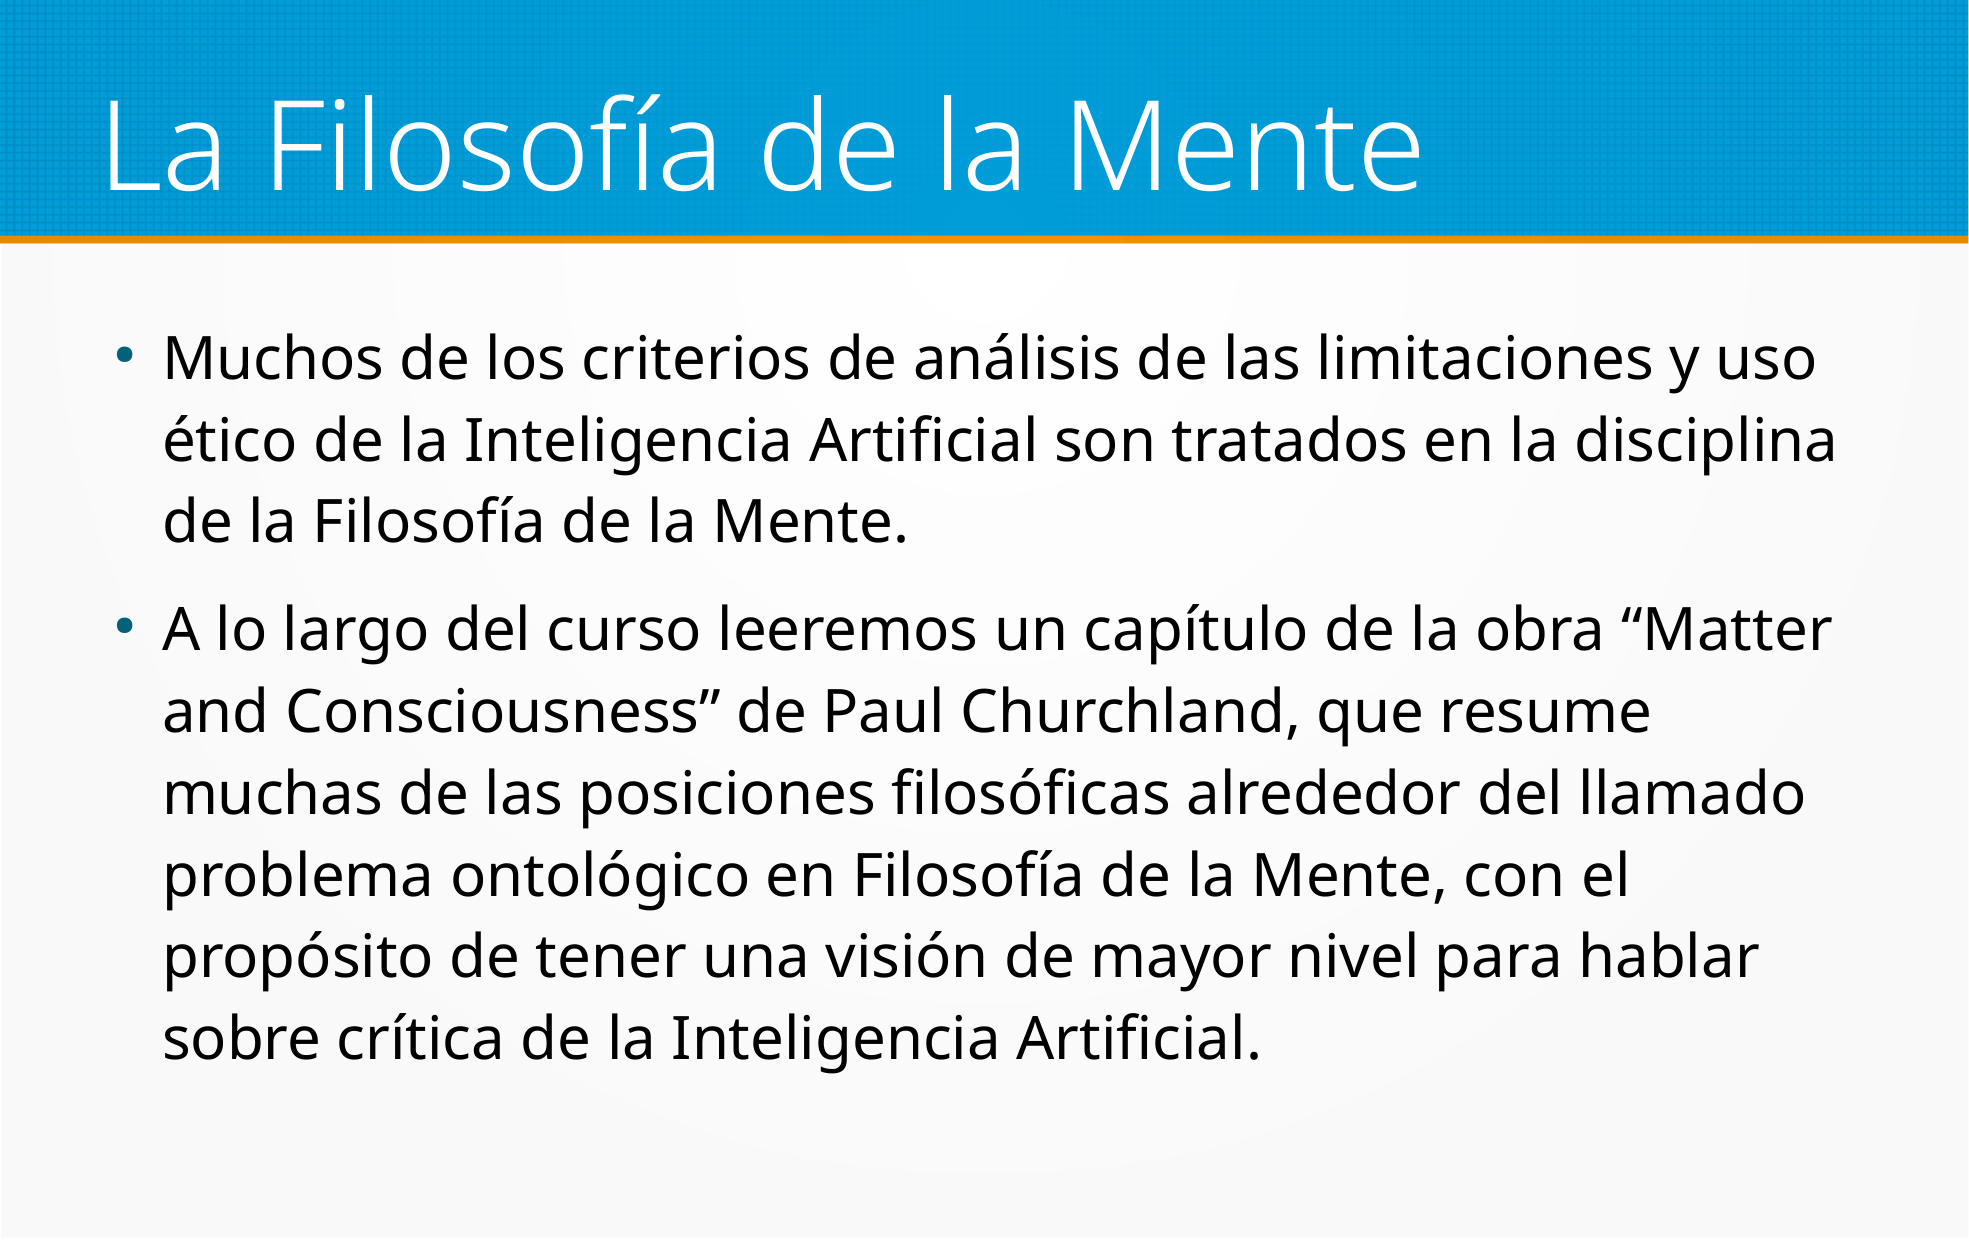

# La Filosofía de la Mente
Muchos de los criterios de análisis de las limitaciones y uso ético de la Inteligencia Artificial son tratados en la disciplina de la Filosofía de la Mente.
A lo largo del curso leeremos un capítulo de la obra “Matter and Consciousness” de Paul Churchland, que resume muchas de las posiciones filosóficas alrededor del llamado problema ontológico en Filosofía de la Mente, con el propósito de tener una visión de mayor nivel para hablar sobre crítica de la Inteligencia Artificial.